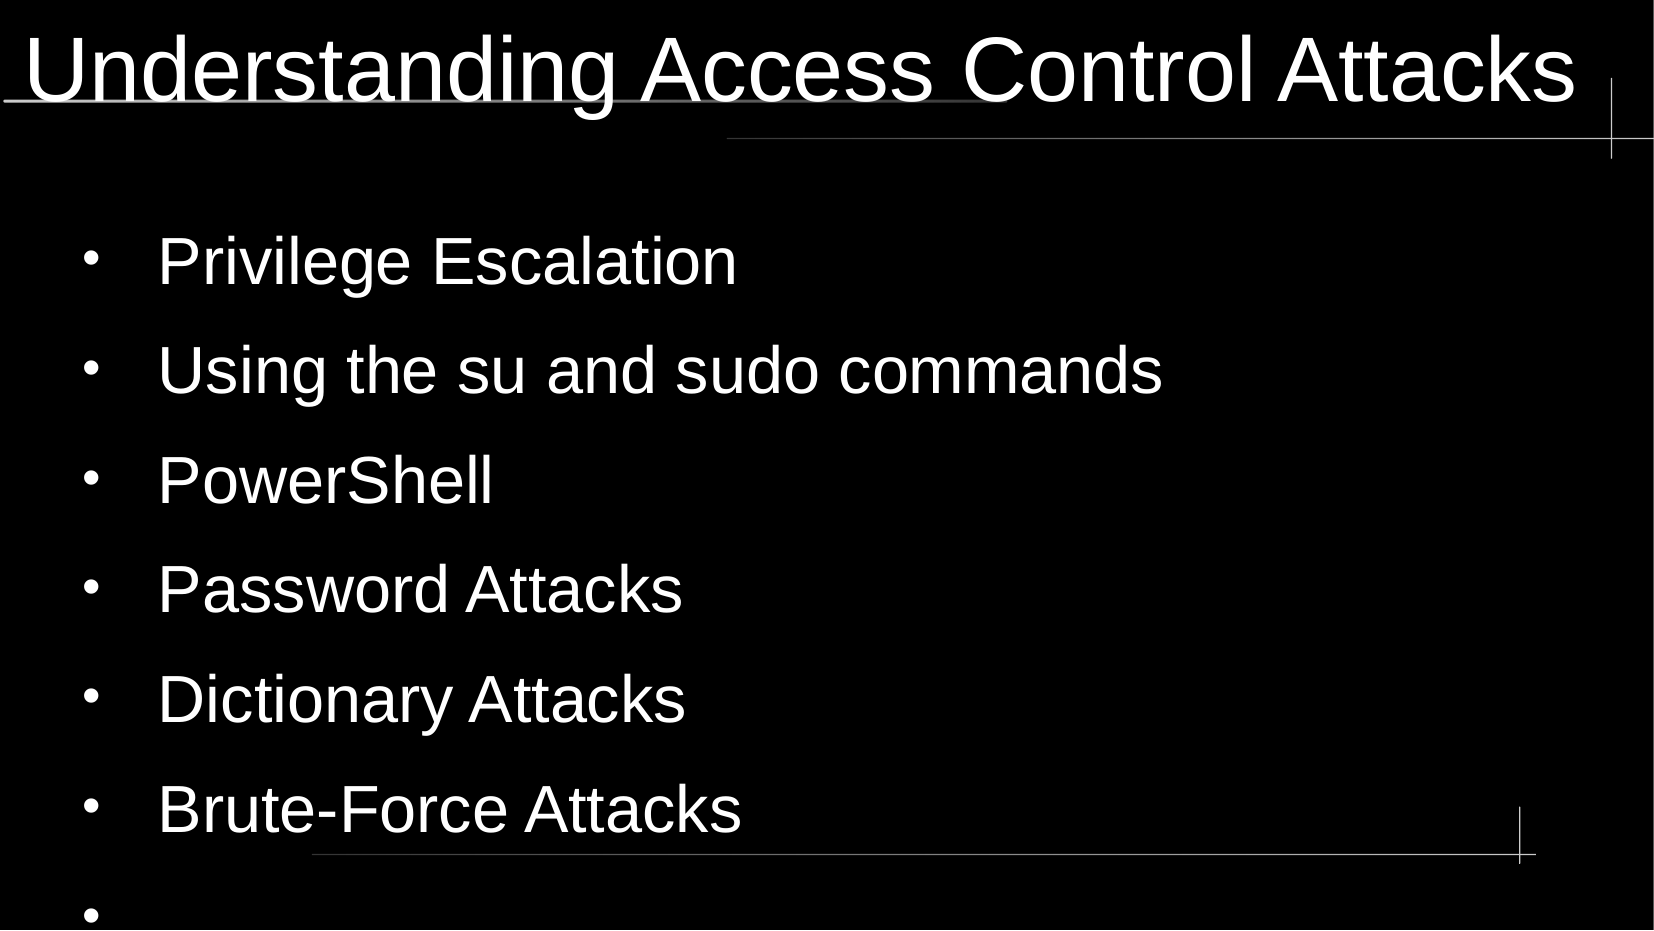

# Understanding Access Control Attacks
Privilege Escalation
Using the su and sudo commands
PowerShell
Password Attacks
Dictionary Attacks
Brute-Force Attacks